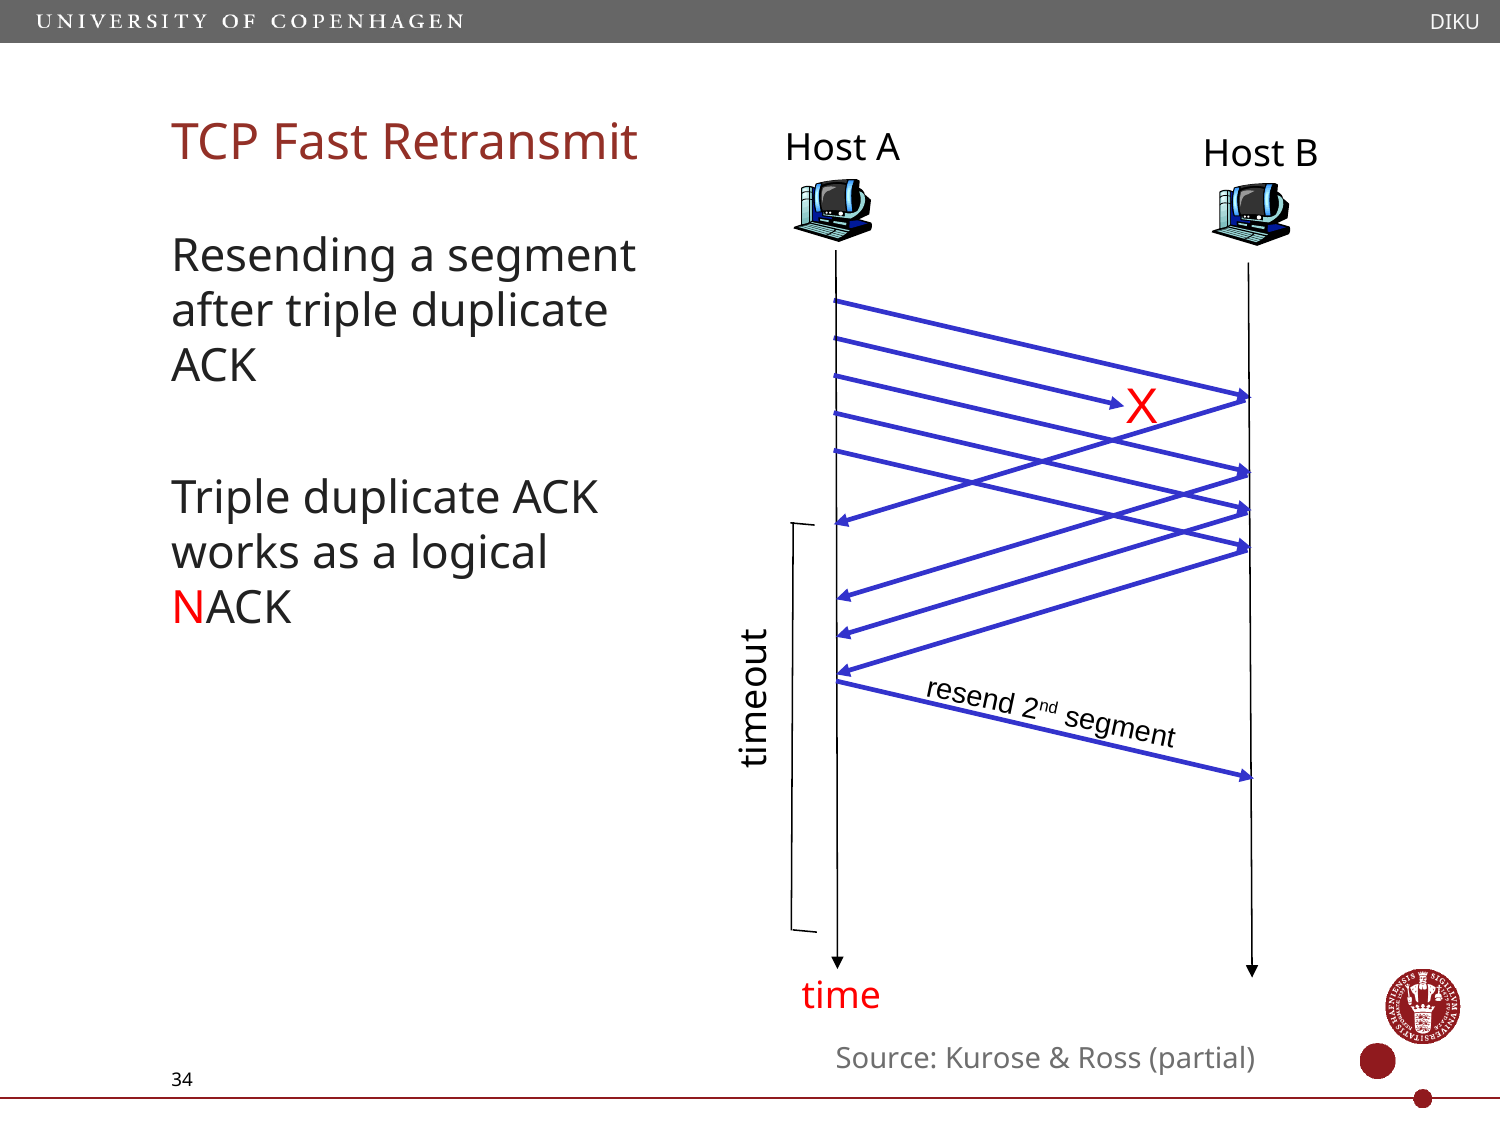

DIKU
# TCP Fast Retransmit
Host A
Host B
X
timeout
resend 2nd segment
time
Resending a segment after triple duplicate ACK
Triple duplicate ACK works as a logical NACK
Source: Kurose & Ross (partial)